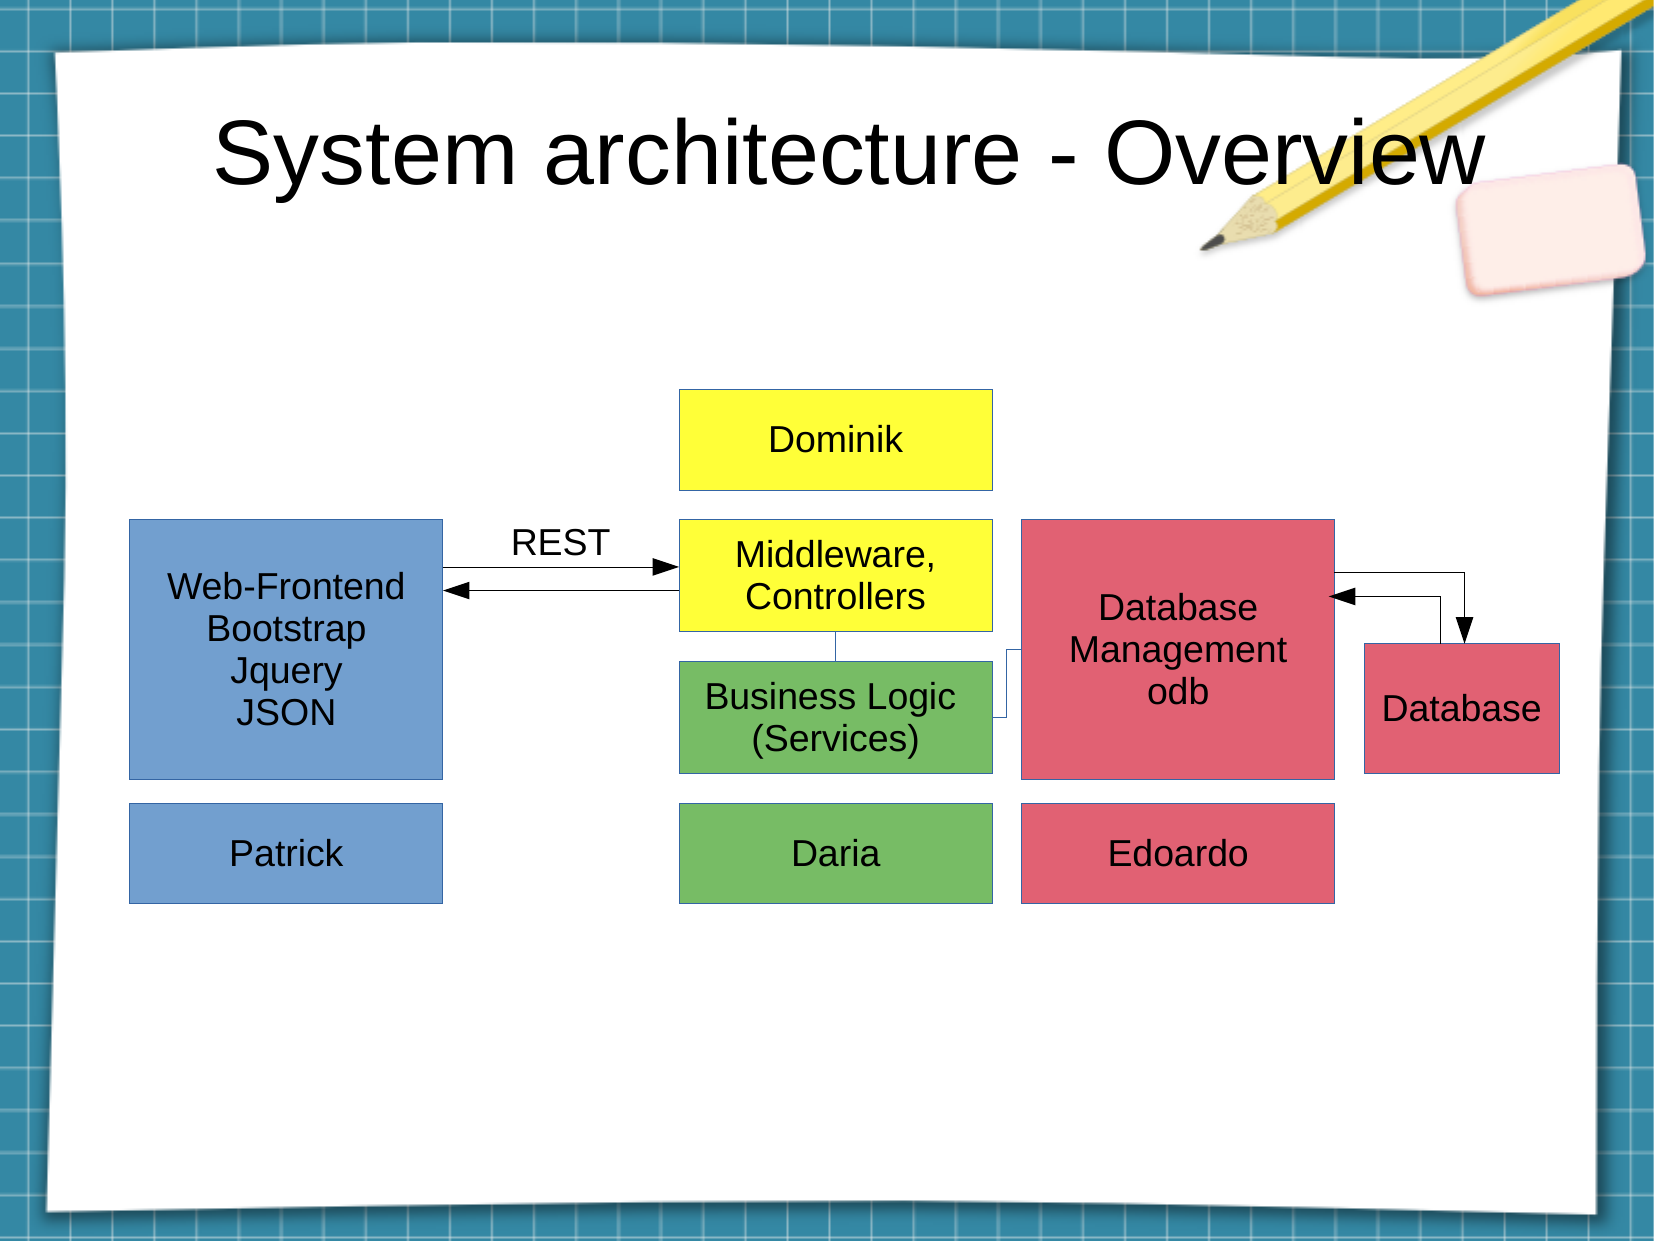

# System architecture - Overview
Dominik
REST
Web-Frontend
Bootstrap
Jquery
JSON
Middleware,
Controllers
Database
Management
odb
Database
Business Logic
(Services)
Patrick
Daria
Edoardo